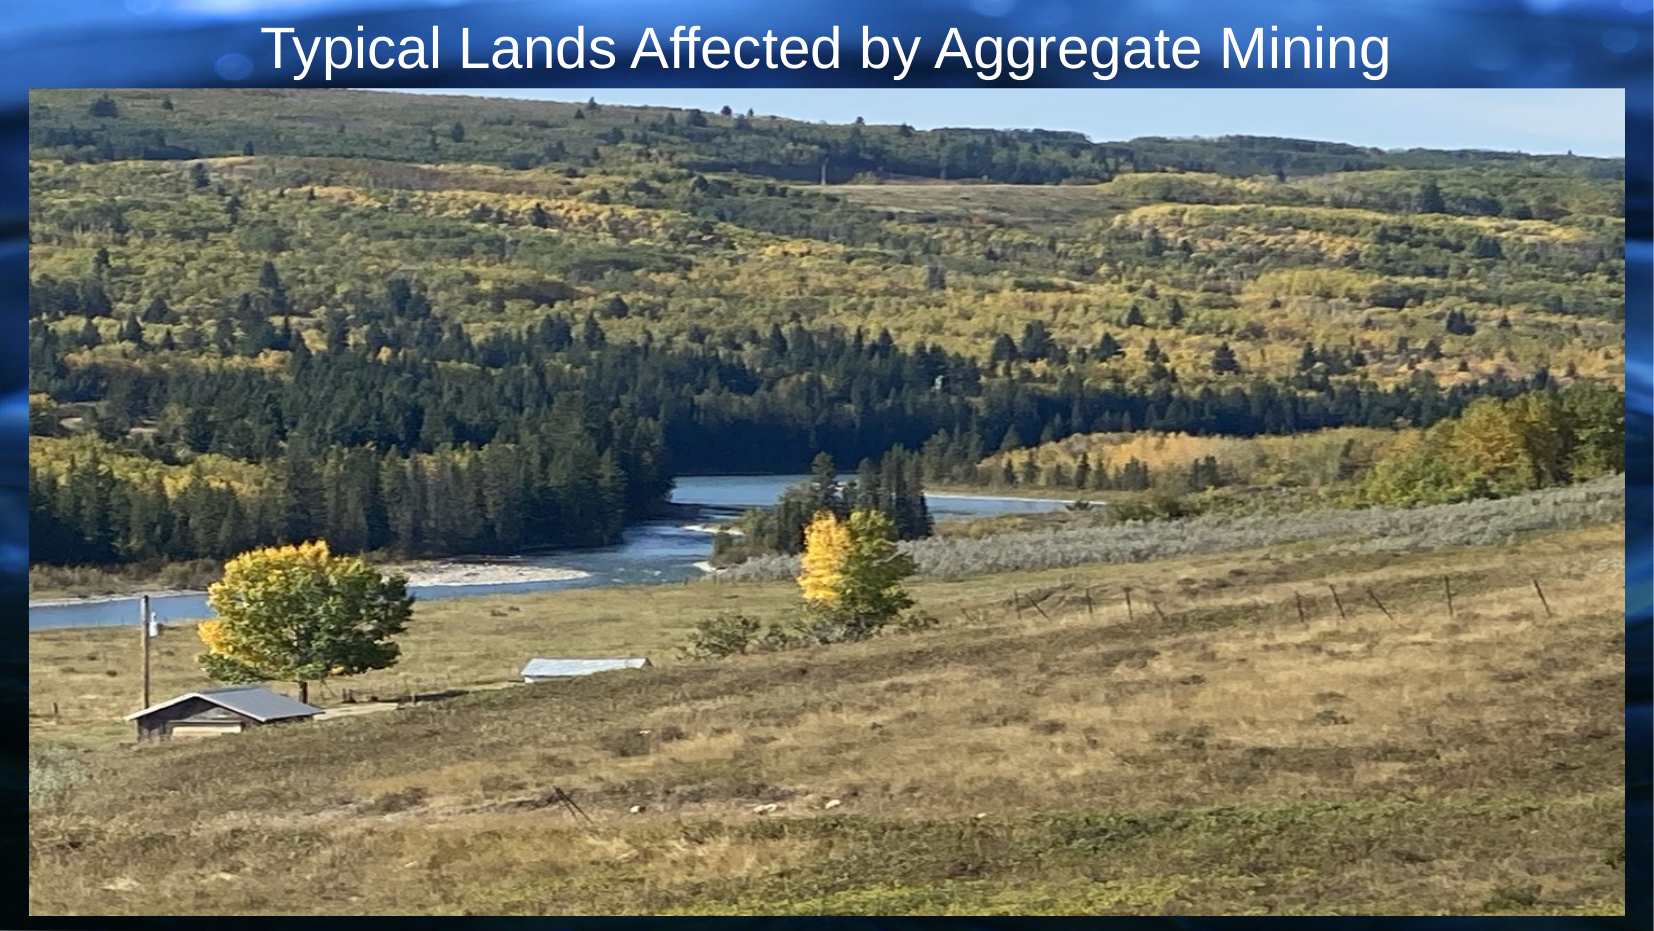

# Typical Lands Affected by Aggregate Mining
Aggregate Mines are MINES!
2